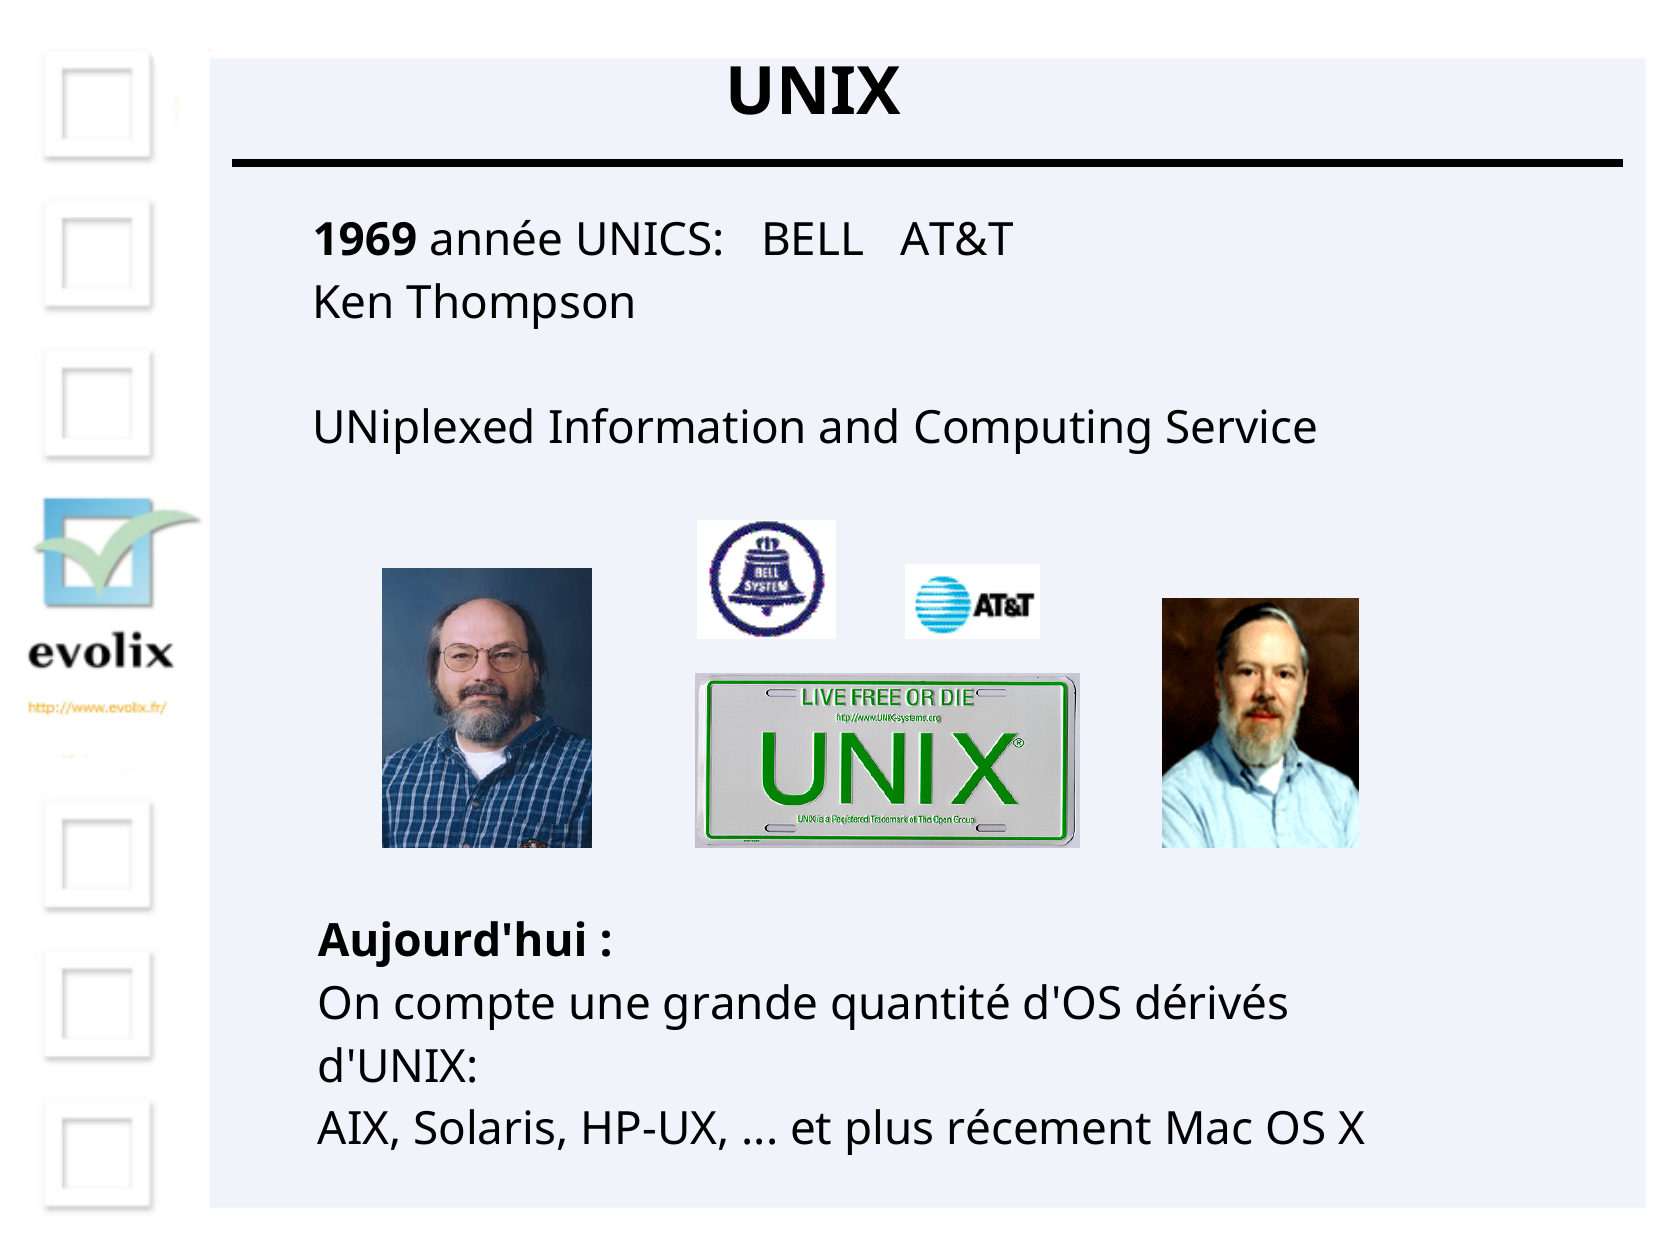

# UNIX
1969 année UNICS: BELL AT&T
Ken Thompson
UNiplexed Information and Computing Service
Aujourd'hui :
On compte une grande quantité d'OS dérivés d'UNIX:
AIX, Solaris, HP-UX, ... et plus récement Mac OS X